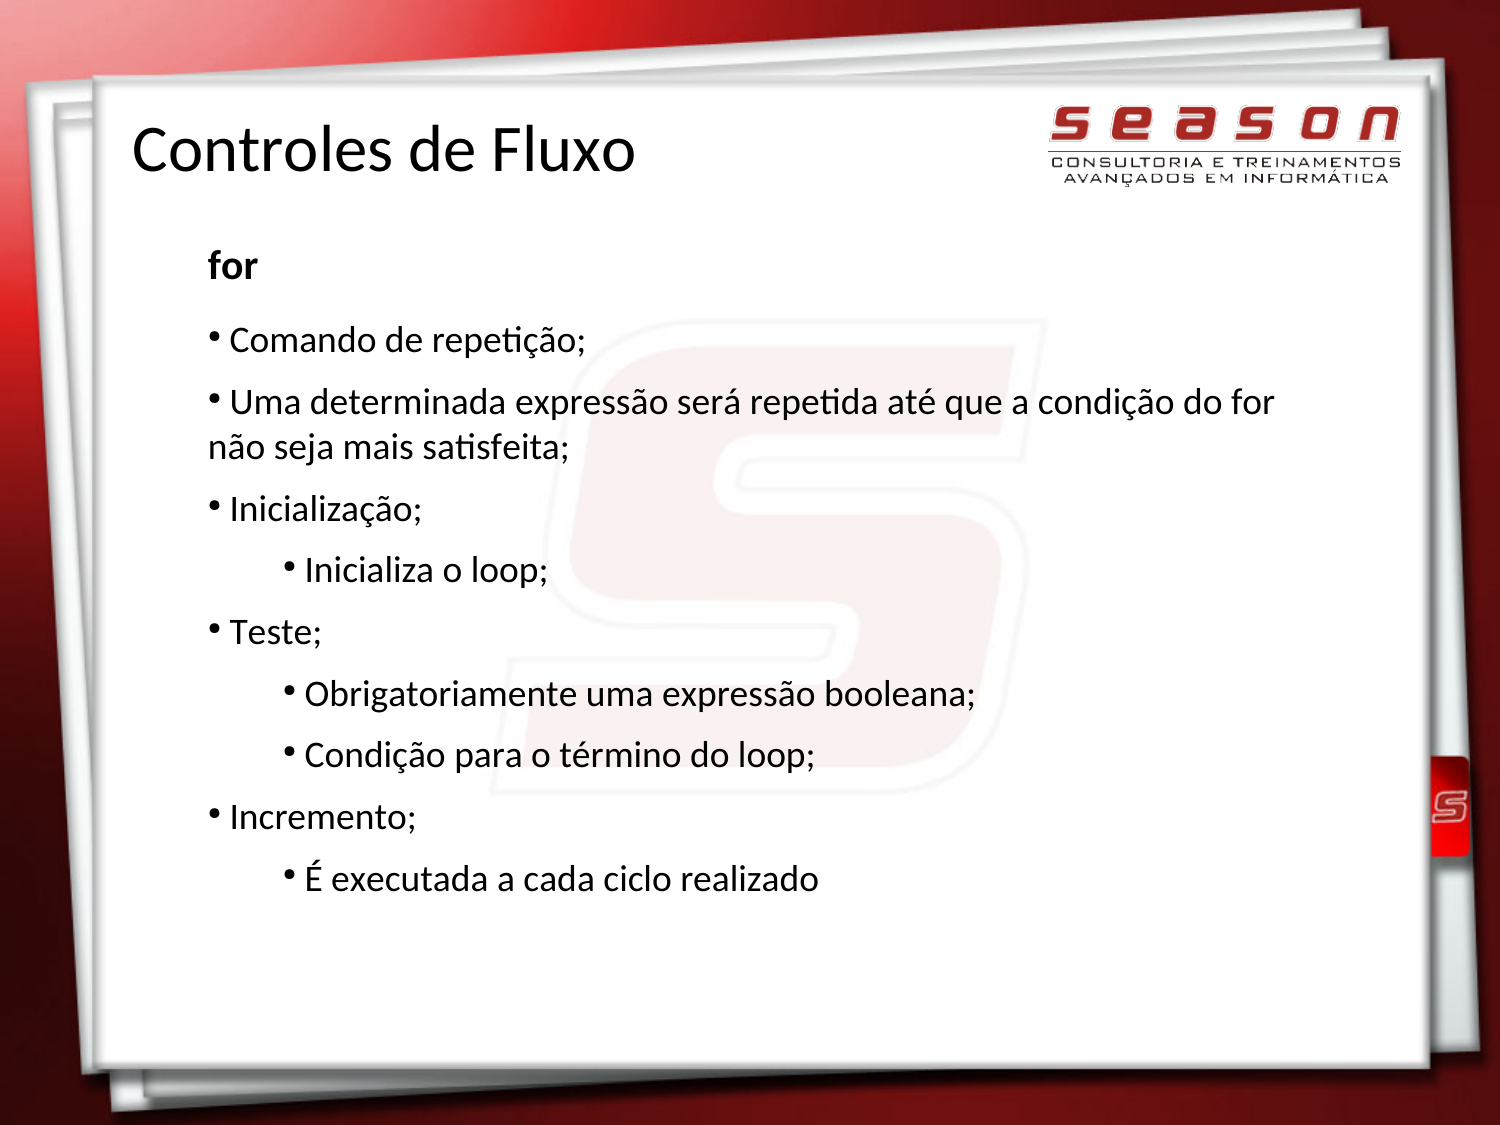

# Controles de Fluxo
for
 Comando de repetição;
 Uma determinada expressão será repetida até que a condição do for não seja mais satisfeita;
 Inicialização;
 Inicializa o loop;
 Teste;
 Obrigatoriamente uma expressão booleana;
 Condição para o término do loop;
 Incremento;
 É executada a cada ciclo realizado